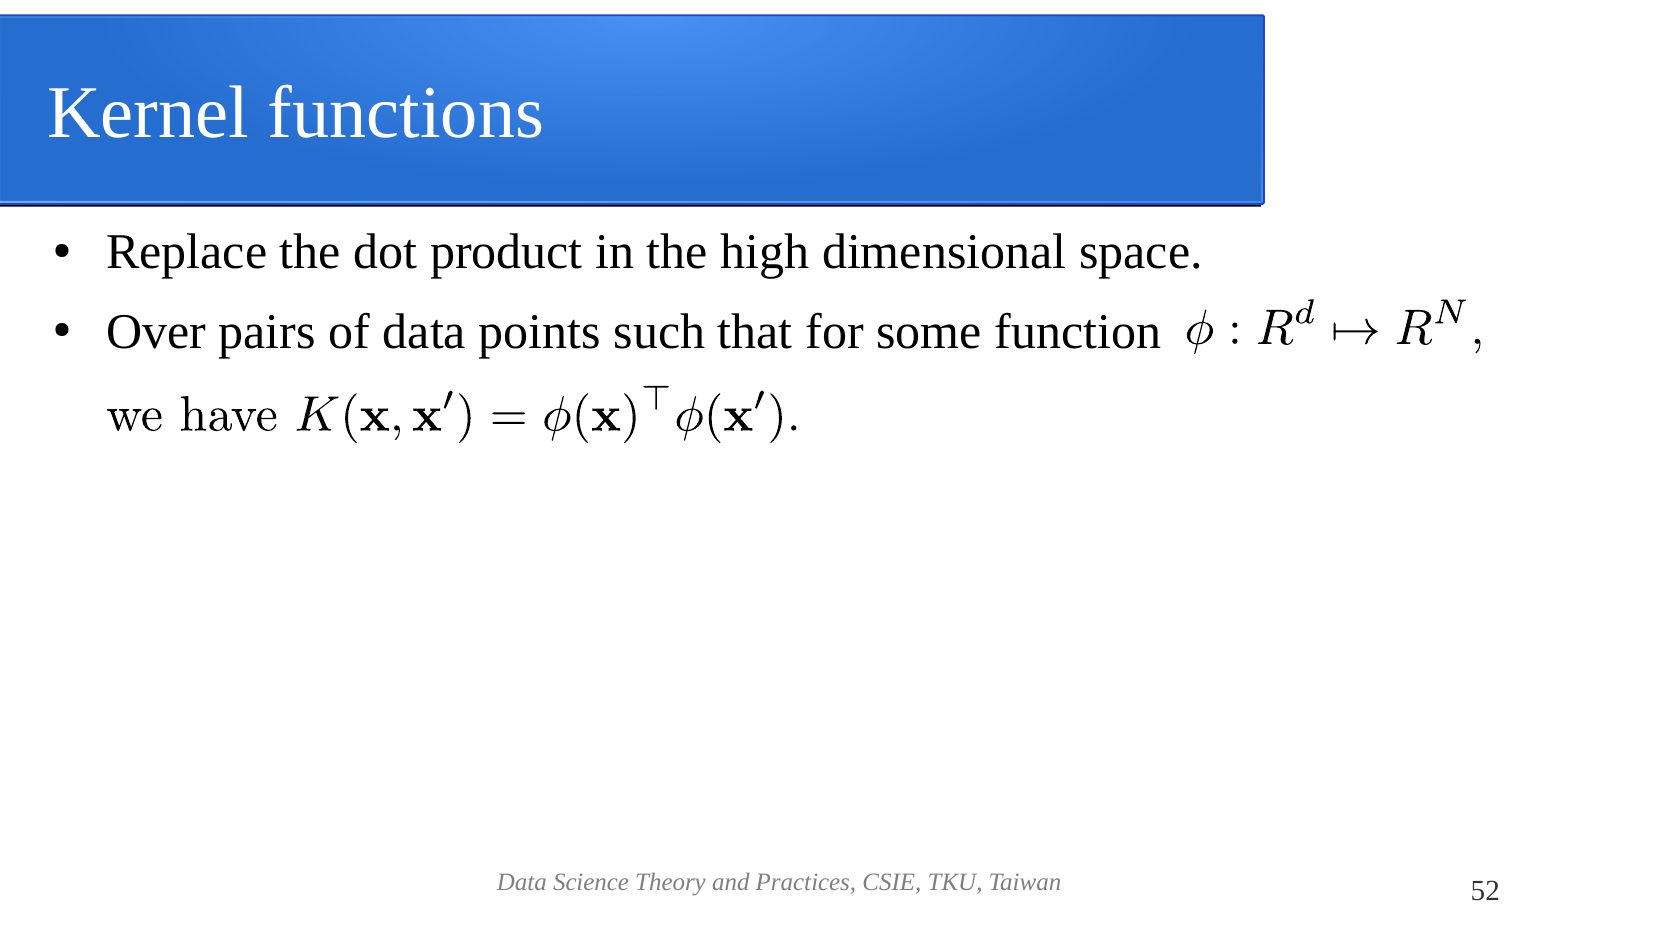

# Kernel functions
Replace the dot product in the high dimensional space.
Over pairs of data points such that for some function
Data Science Theory and Practices, CSIE, TKU, Taiwan
52